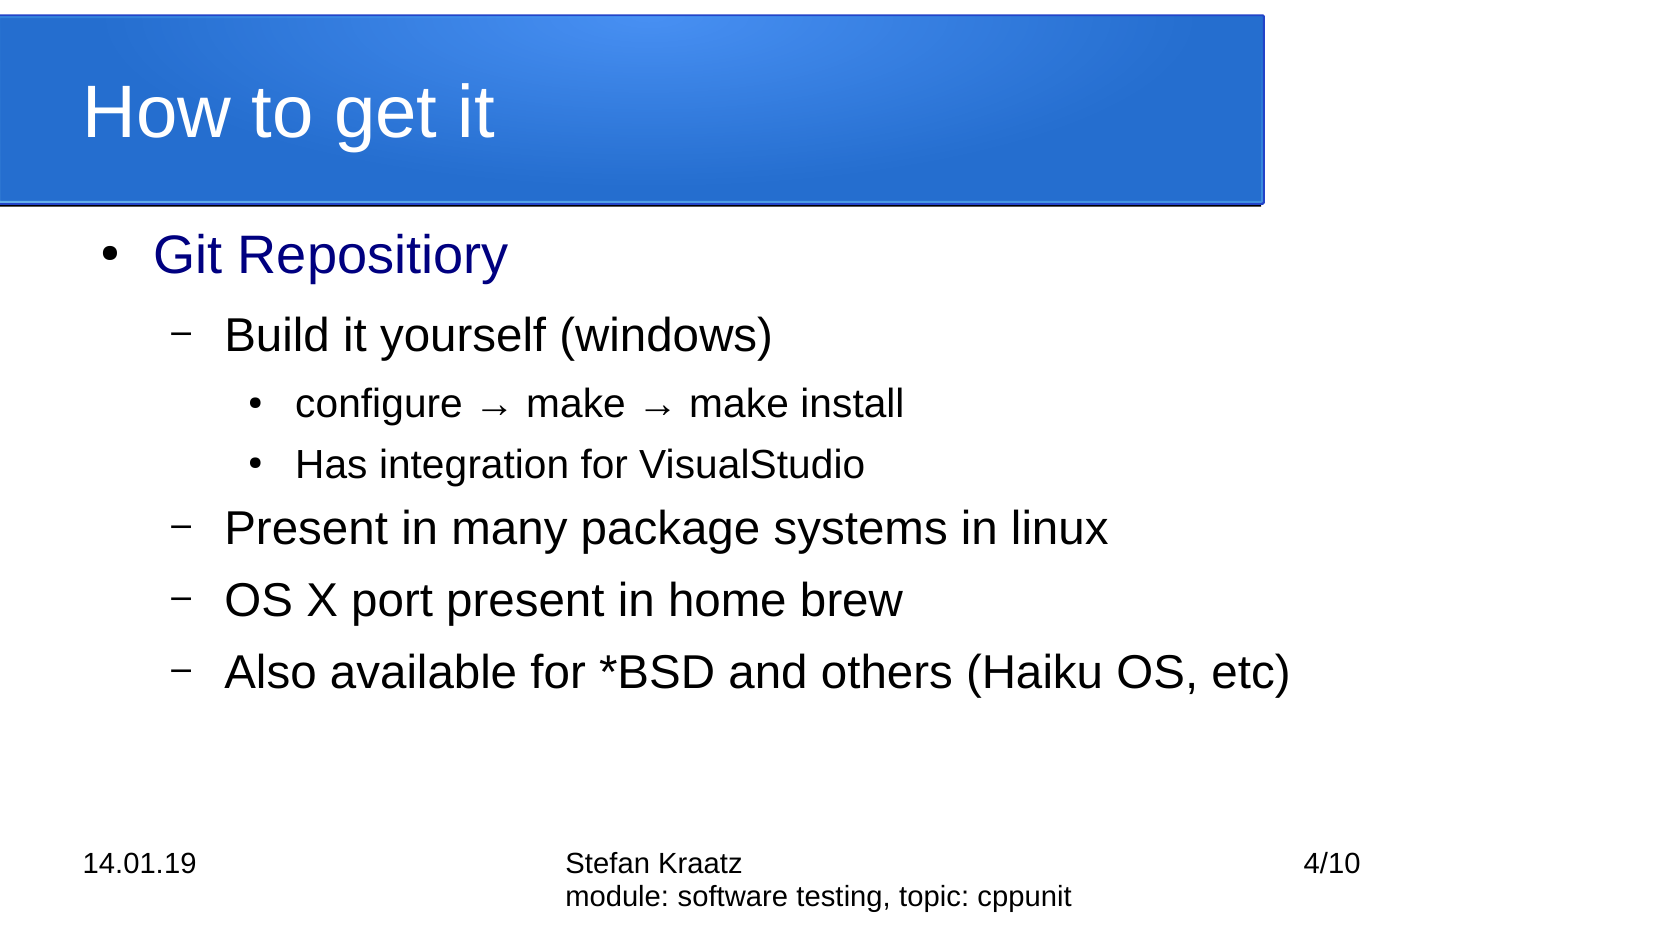

# How to get it
Git Repositiory
Build it yourself (windows)
configure → make → make install
Has integration for VisualStudio
Present in many package systems in linux
OS X port present in home brew
Also available for *BSD and others (Haiku OS, etc)